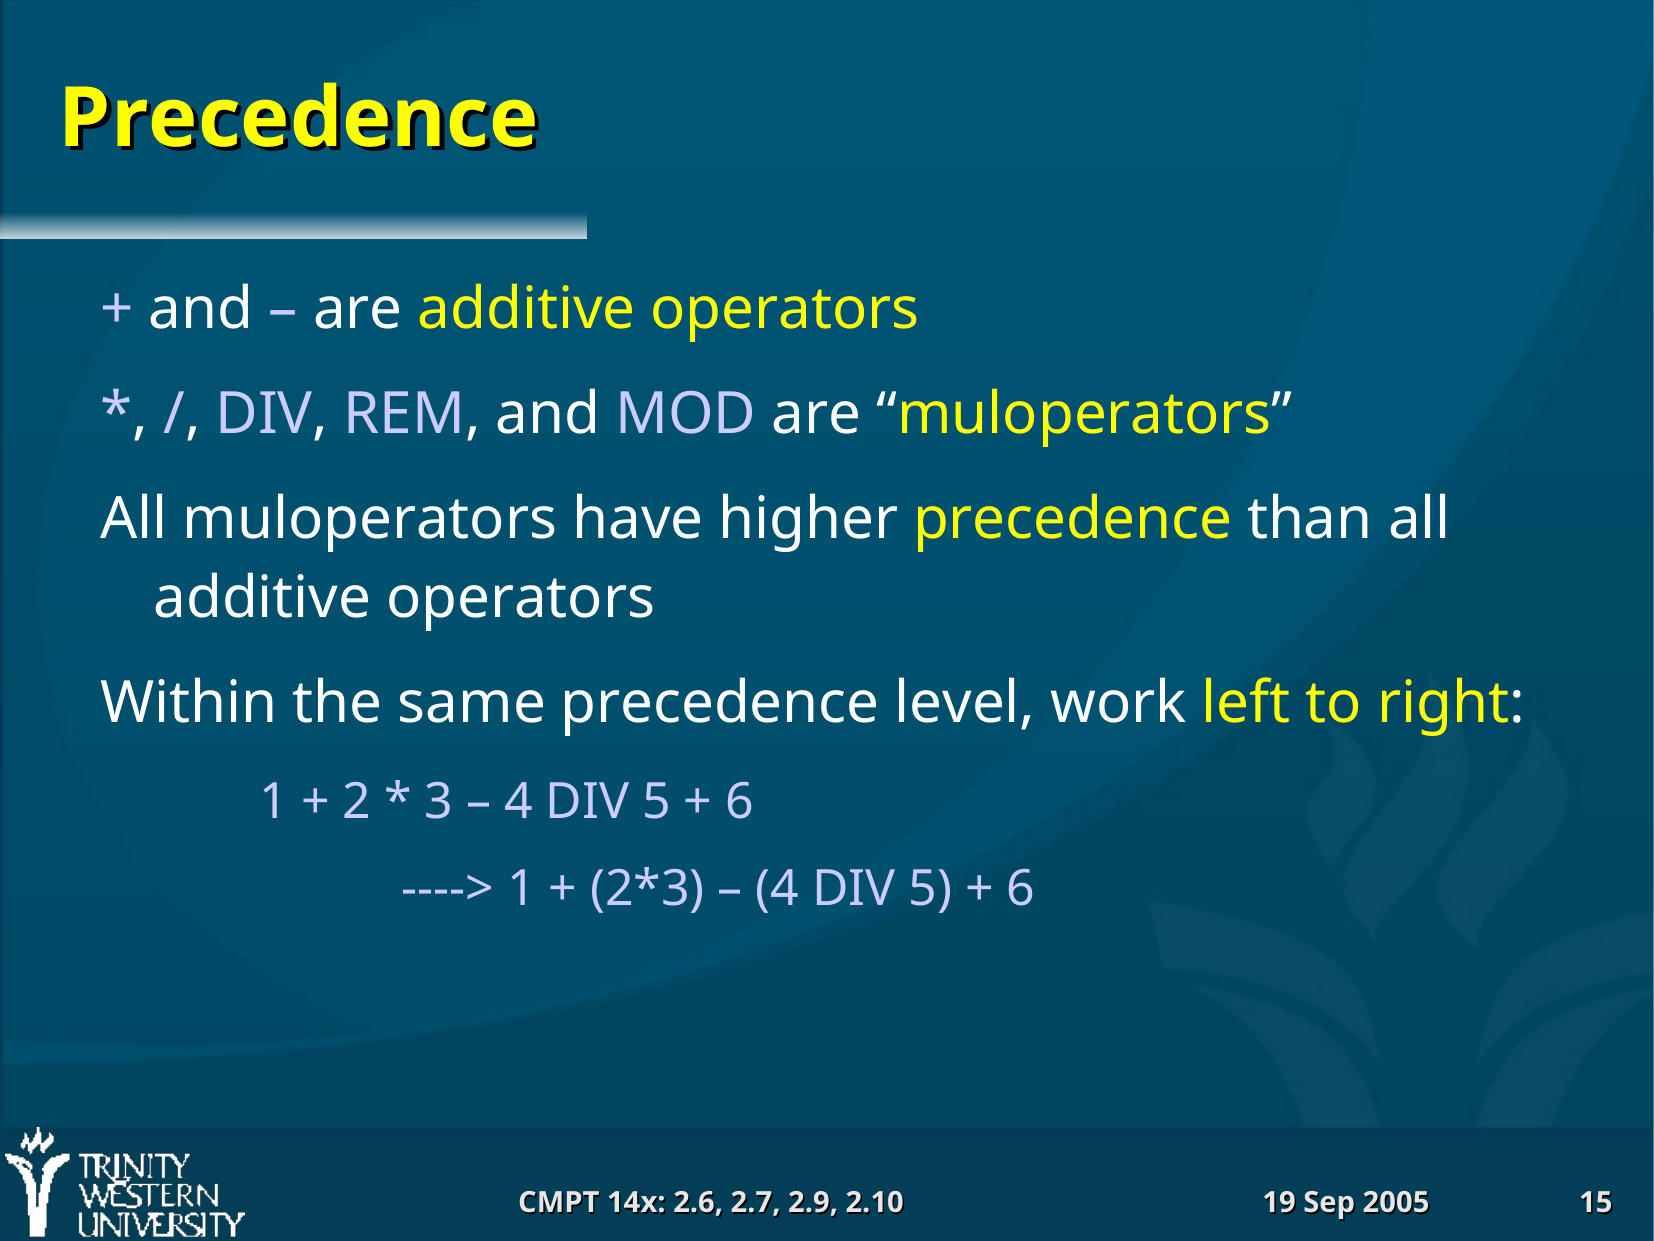

# Precedence
+ and – are additive operators
*, /, DIV, REM, and MOD are “muloperators”
All muloperators have higher precedence than all additive operators
Within the same precedence level, work left to right:
1 + 2 * 3 – 4 DIV 5 + 6
----> 1 + (2*3) – (4 DIV 5) + 6
CMPT 14x: 2.6, 2.7, 2.9, 2.10
19 Sep 2005
15